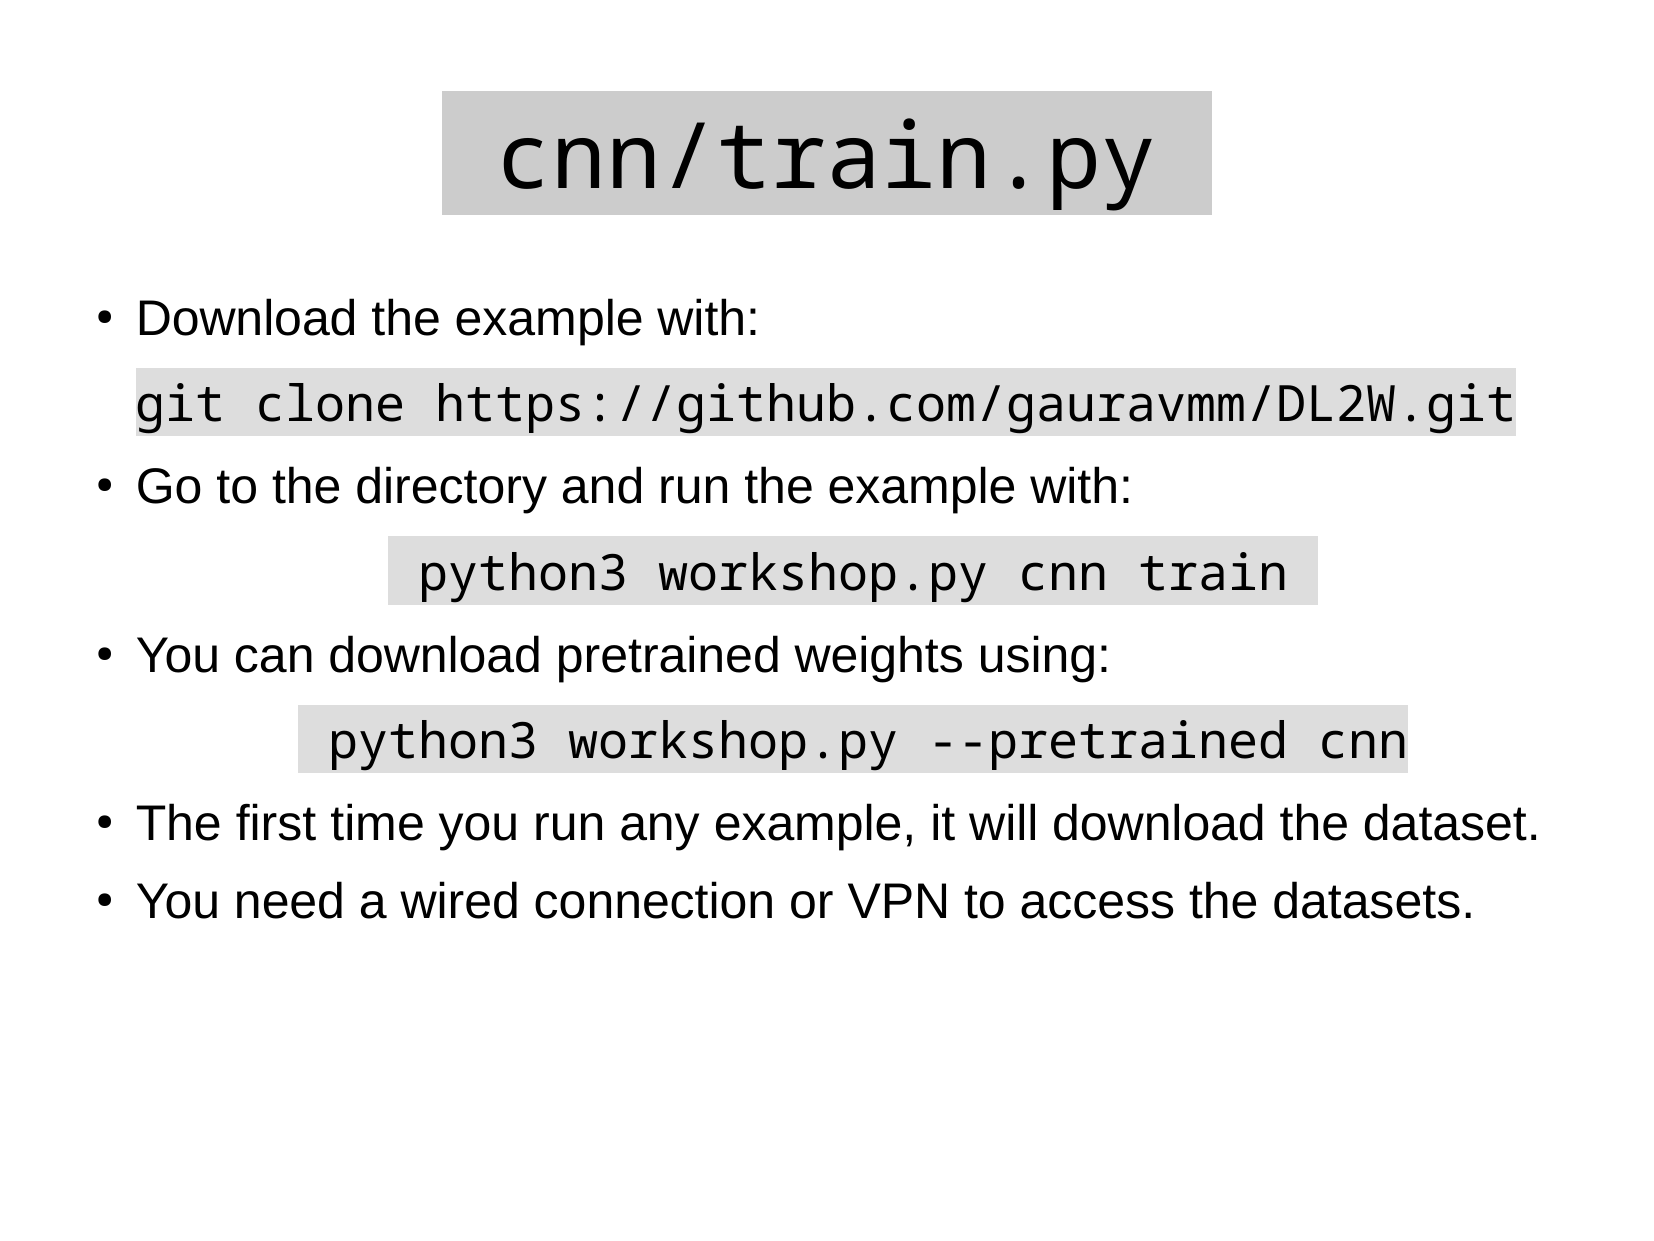

# cnn/train.py
Download the example with:
git clone https://github.com/gauravmm/DL2W.git
Go to the directory and run the example with:
 python3 workshop.py cnn train
You can download pretrained weights using:
 python3 workshop.py --pretrained cnn
The first time you run any example, it will download the dataset.
You need a wired connection or VPN to access the datasets.